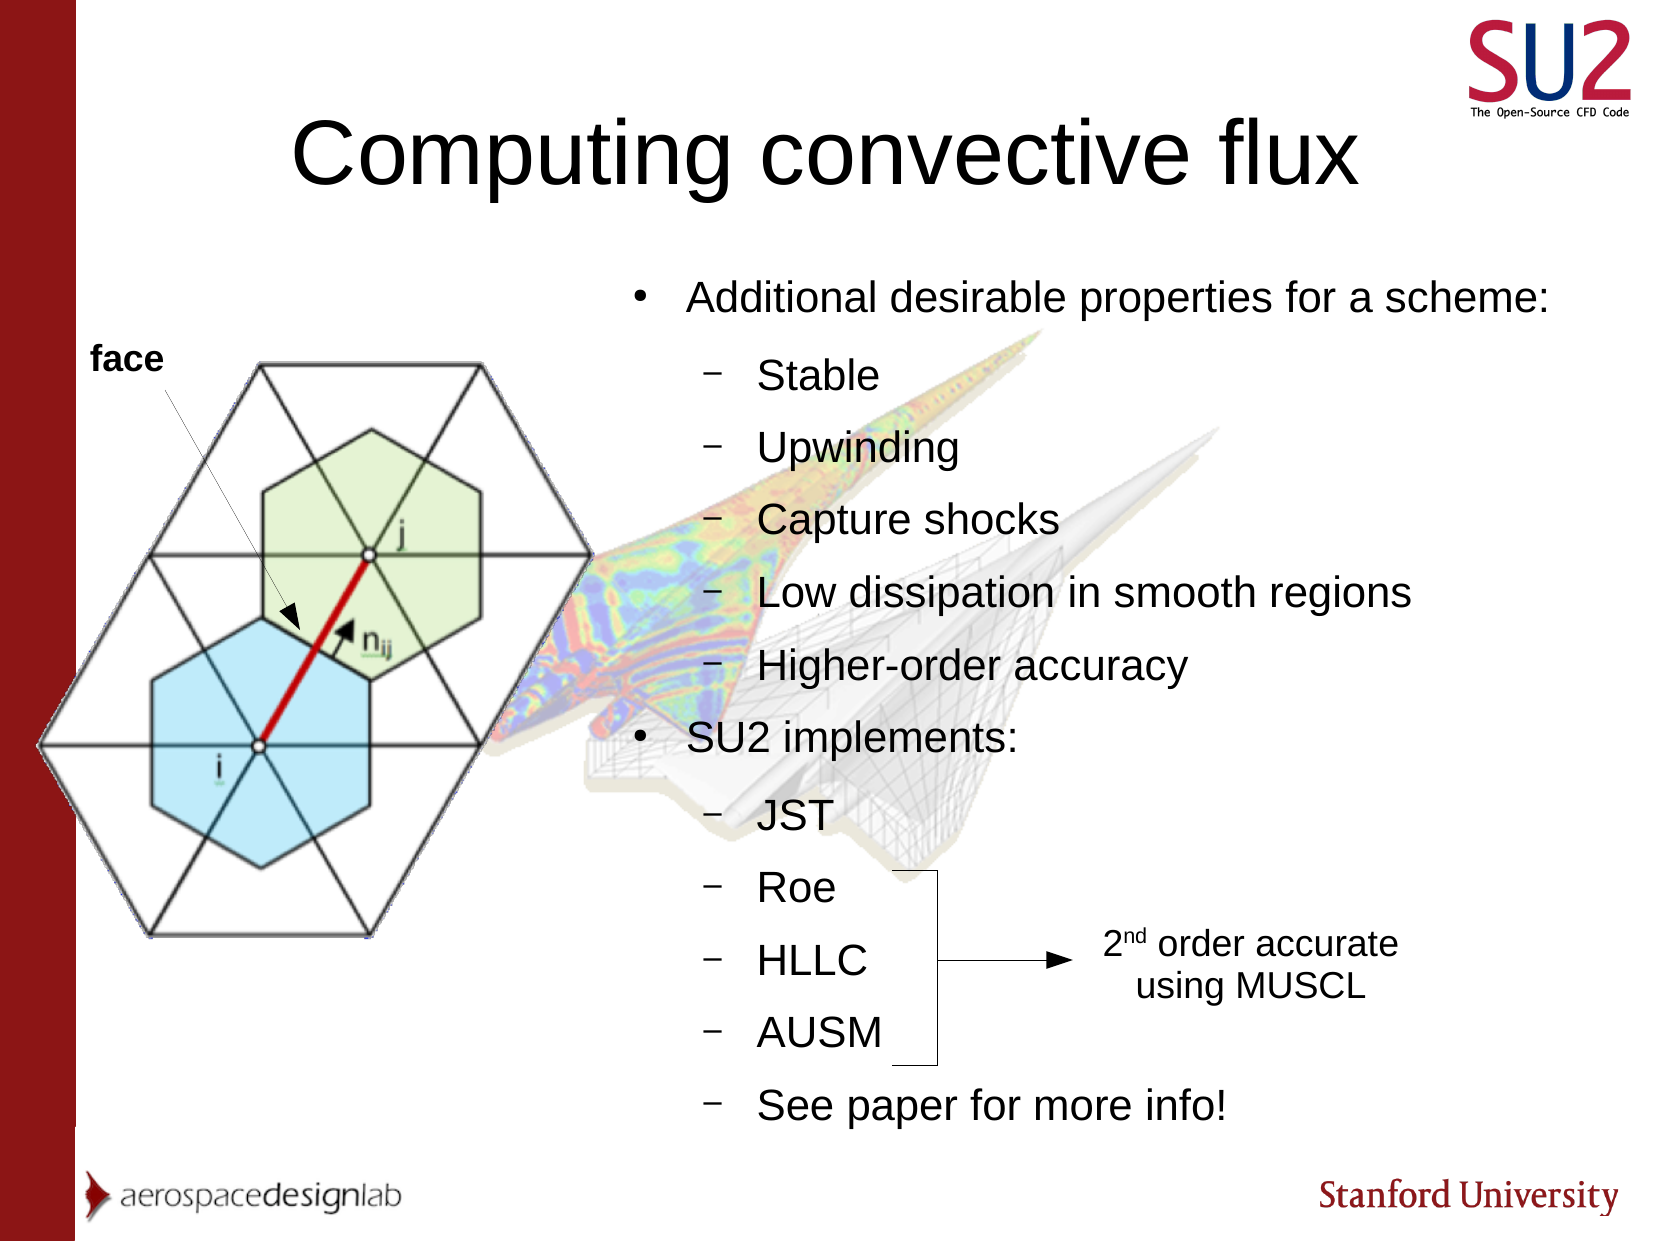

# Computing convective flux
Additional desirable properties for a scheme:
Stable
Upwinding
Capture shocks
Low dissipation in smooth regions
Higher-order accuracy
SU2 implements:
JST
Roe
HLLC
AUSM
See paper for more info!
face
2nd order accurate
using MUSCL